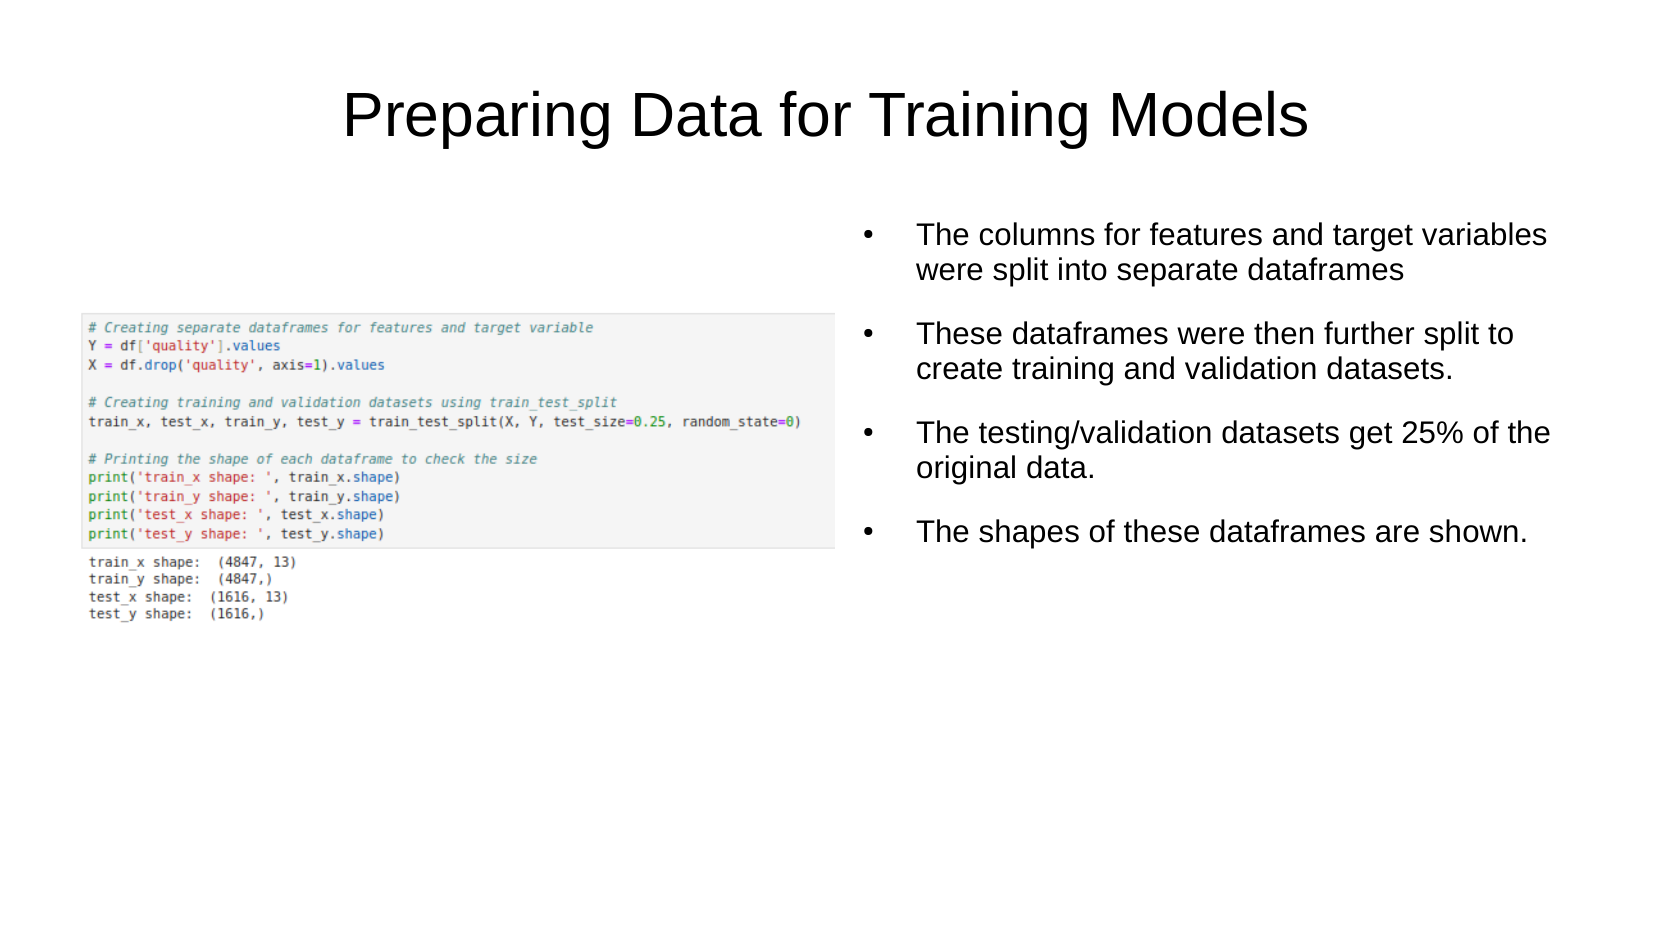

# Preparing Data for Training Models
The columns for features and target variables were split into separate dataframes
These dataframes were then further split to create training and validation datasets.
The testing/validation datasets get 25% of the original data.
The shapes of these dataframes are shown.